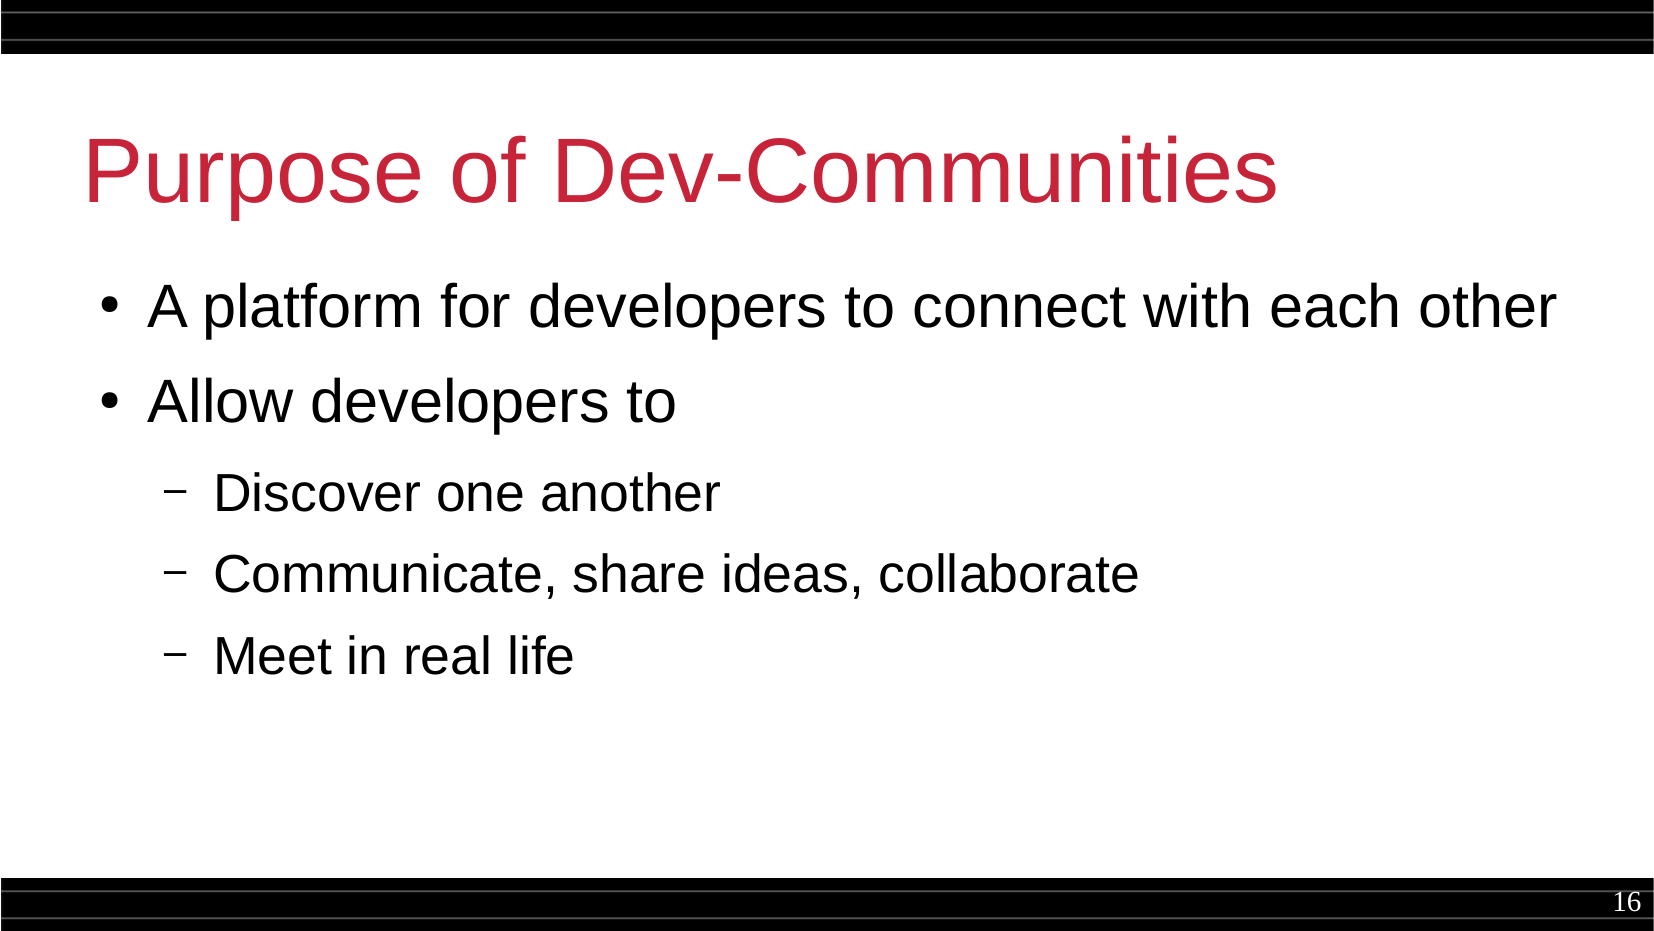

# Purpose of Dev-Communities
A platform for developers to connect with each other
Allow developers to
Discover one another
Communicate, share ideas, collaborate
Meet in real life